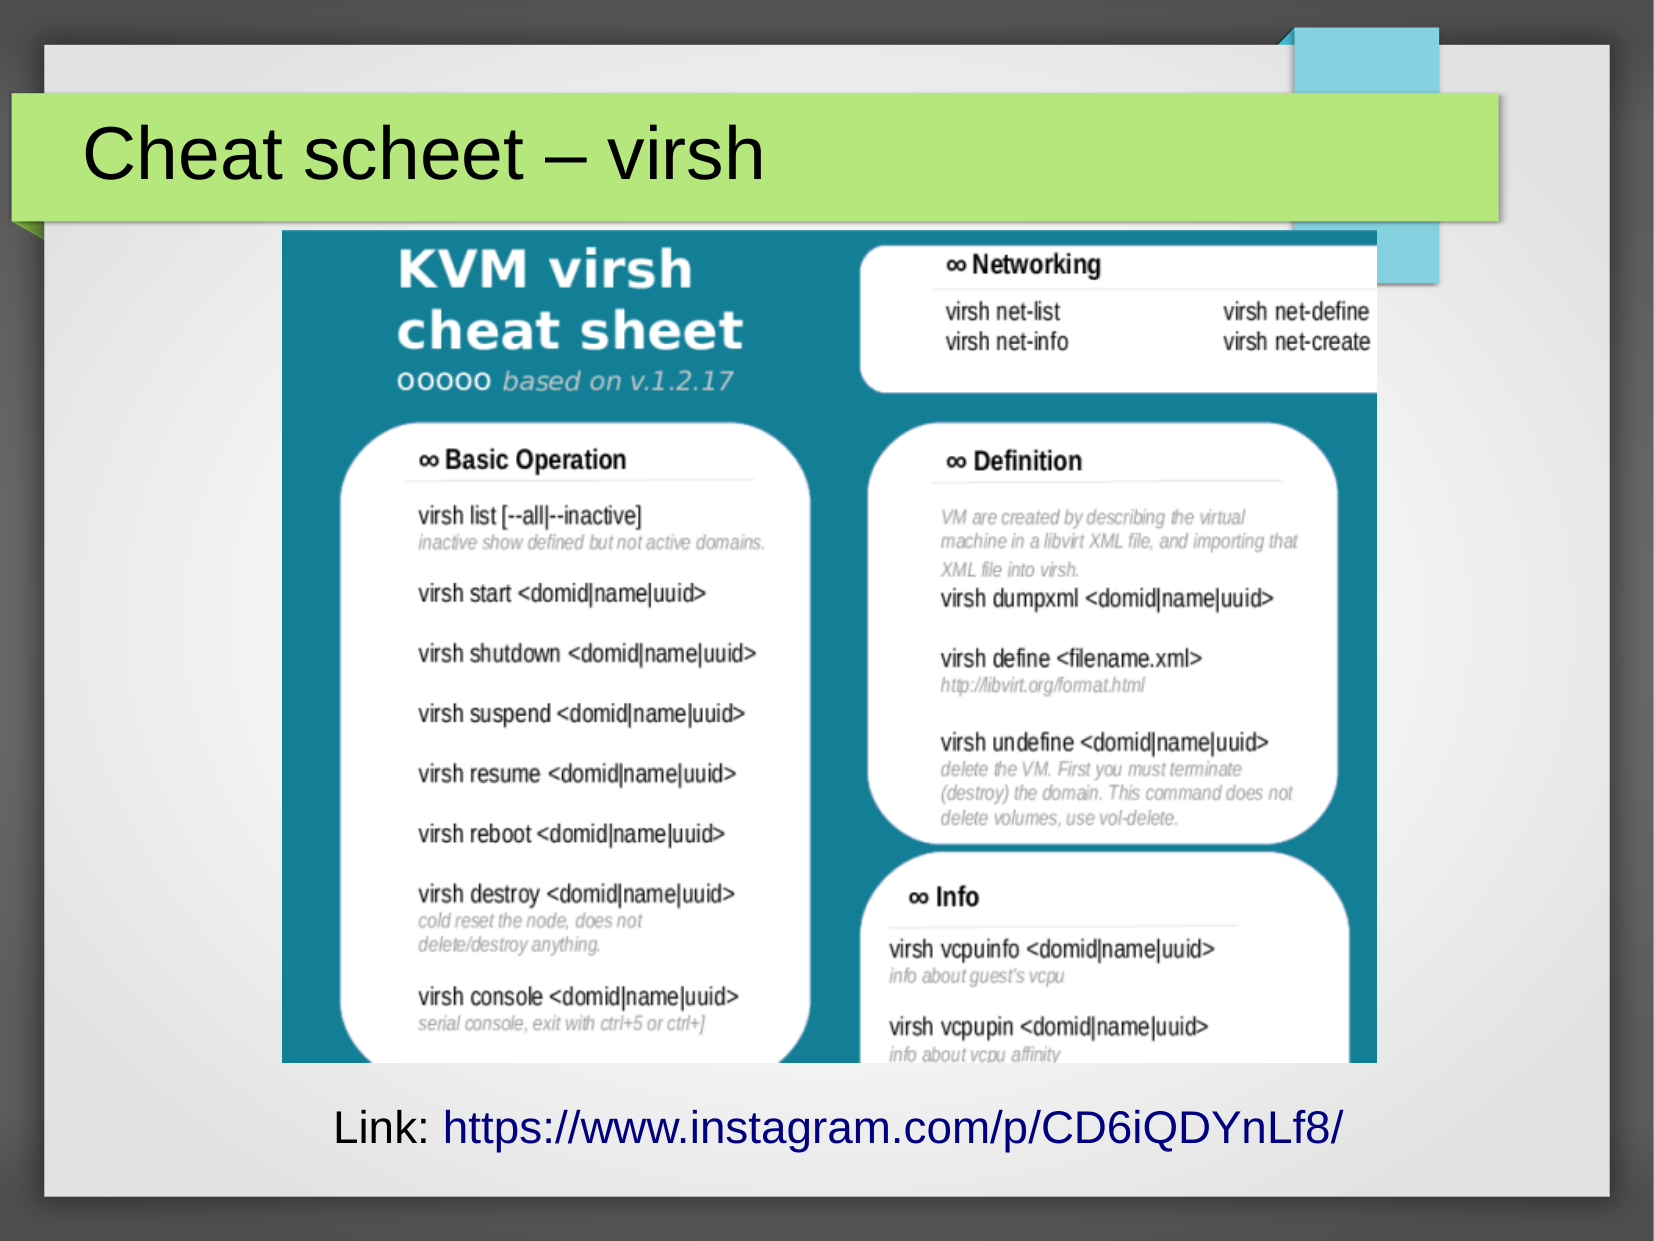

# Cheat scheet – virsh
Link: https://www.instagram.com/p/CD6iQDYnLf8/